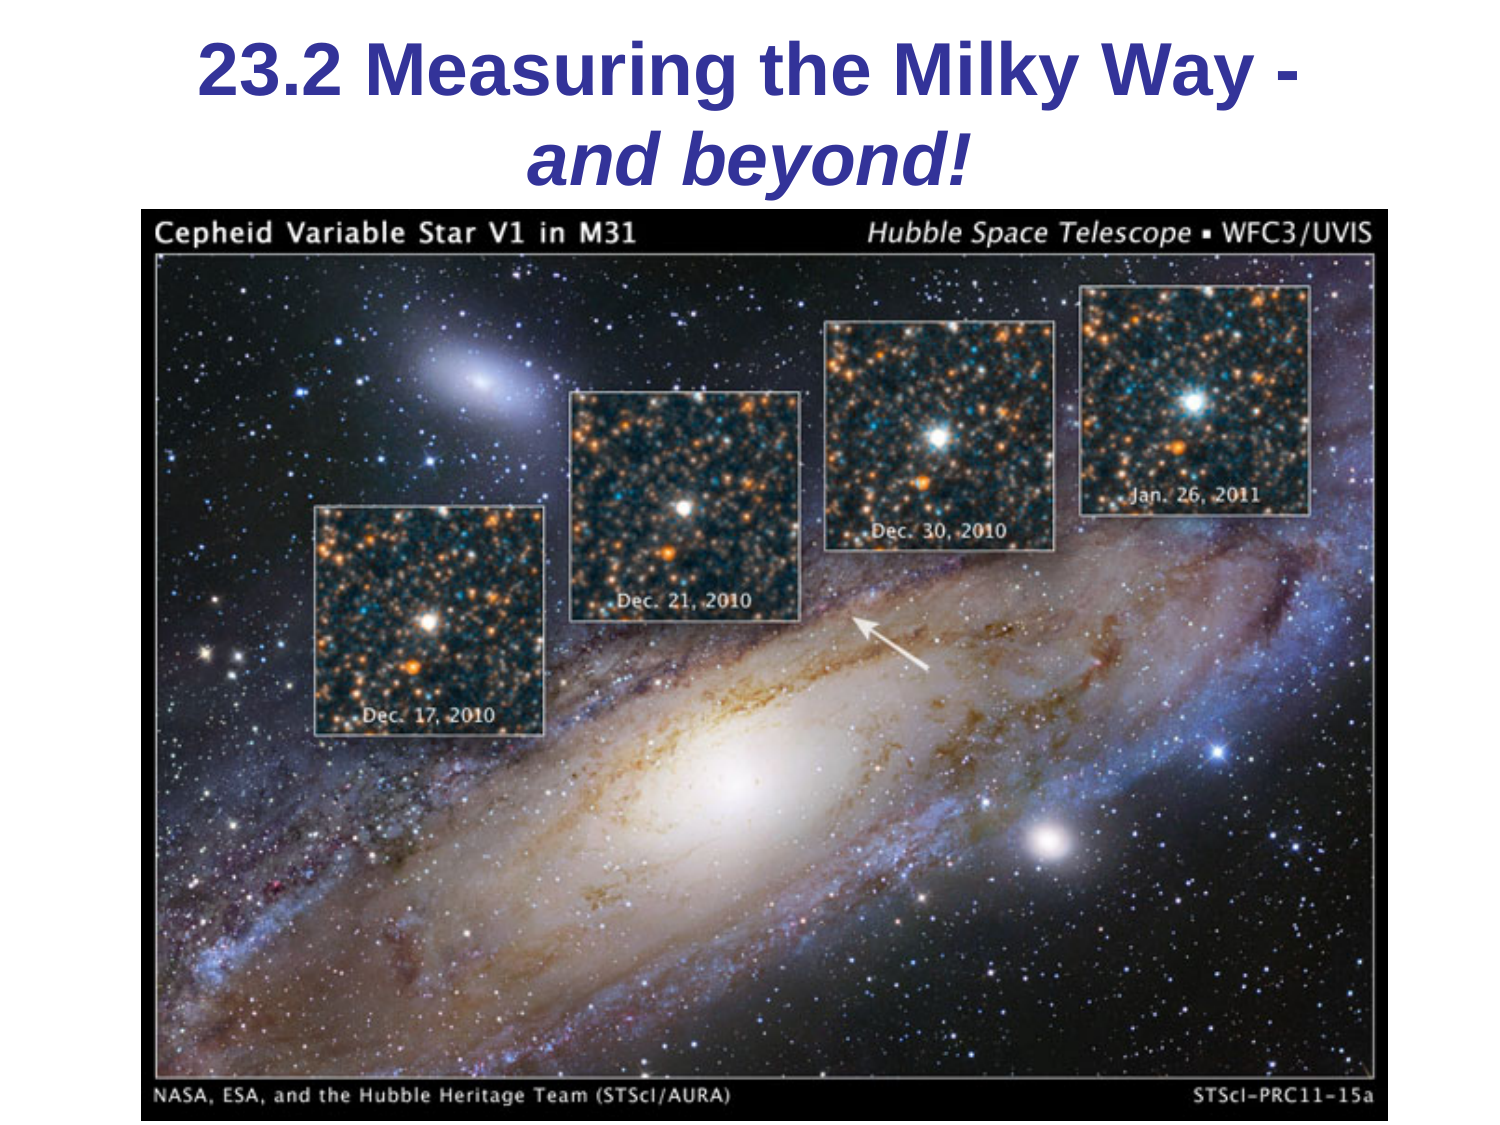

# 23.2 Measuring the Milky Way - and beyond!